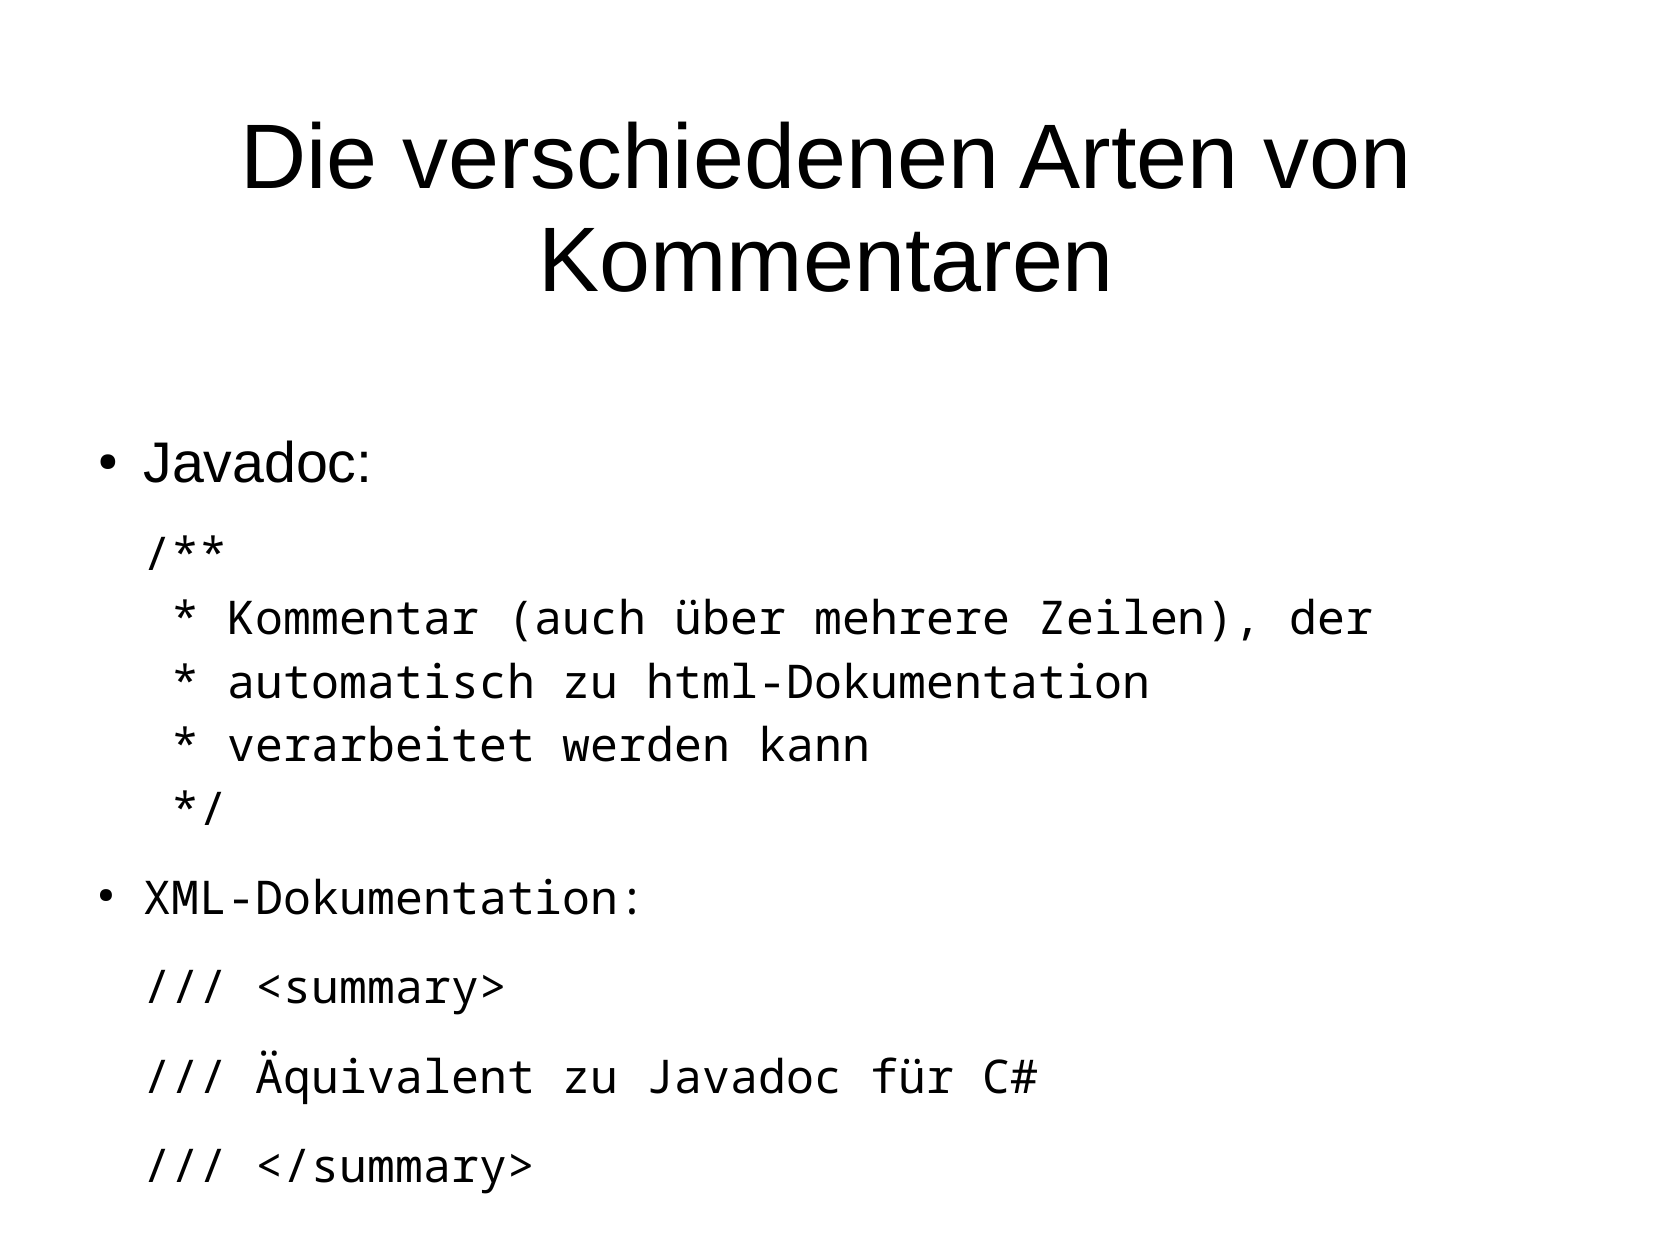

# Die verschiedenen Arten von Kommentaren
Javadoc:
/**
 * Kommentar (auch über mehrere Zeilen), der
 * automatisch zu html-Dokumentation
 * verarbeitet werden kann
 */
XML-Dokumentation:
/// <summary>
/// Äquivalent zu Javadoc für C#
/// </summary>